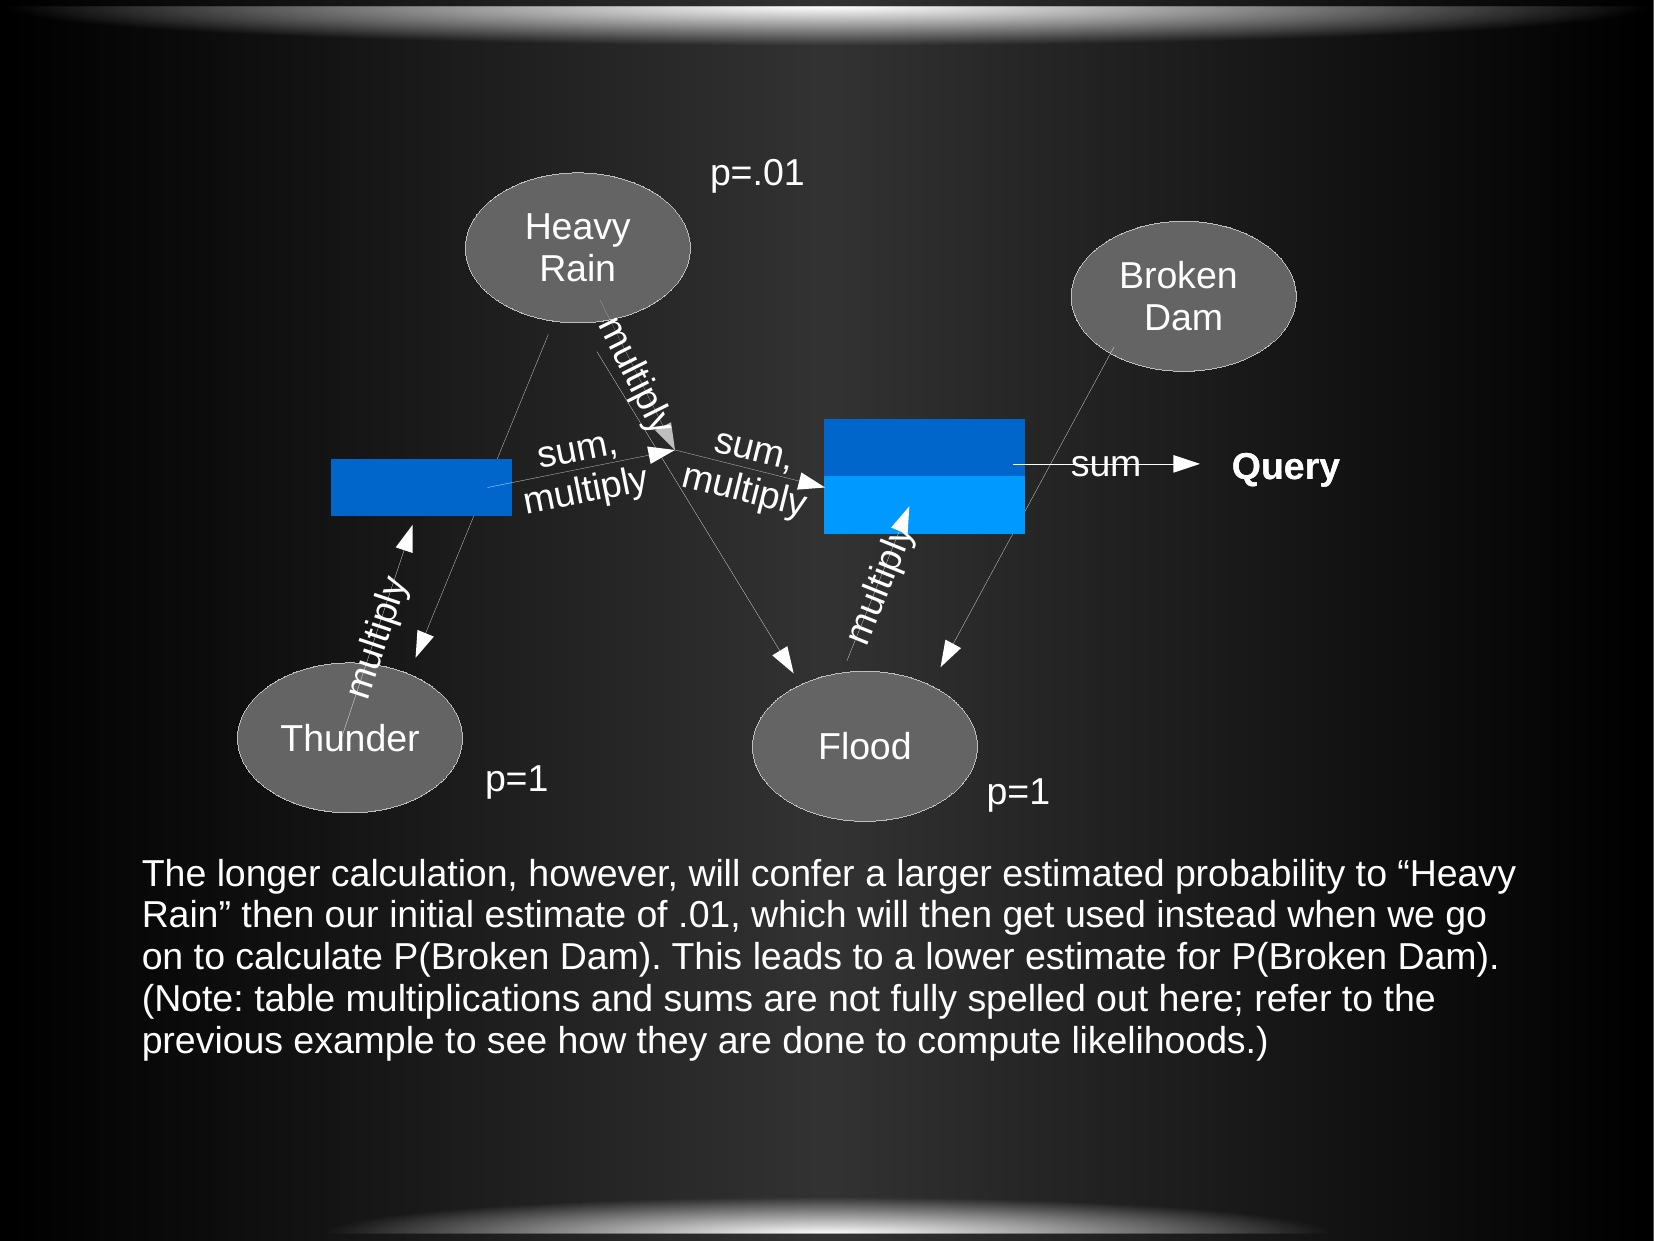

p=.01
Heavy
Rain
Broken
Dam
multiply
| | |
| --- | --- |
| | |
Query
Query
sum,
multiply
sum,
multiply
| | |
| --- | --- |
sum
multiply
multiply
Thunder
Flood
p=1
p=1
The longer calculation, however, will confer a larger estimated probability to “Heavy
Rain” then our initial estimate of .01, which will then get used instead when we go
on to calculate P(Broken Dam). This leads to a lower estimate for P(Broken Dam).
(Note: table multiplications and sums are not fully spelled out here; refer to the
previous example to see how they are done to compute likelihoods.)